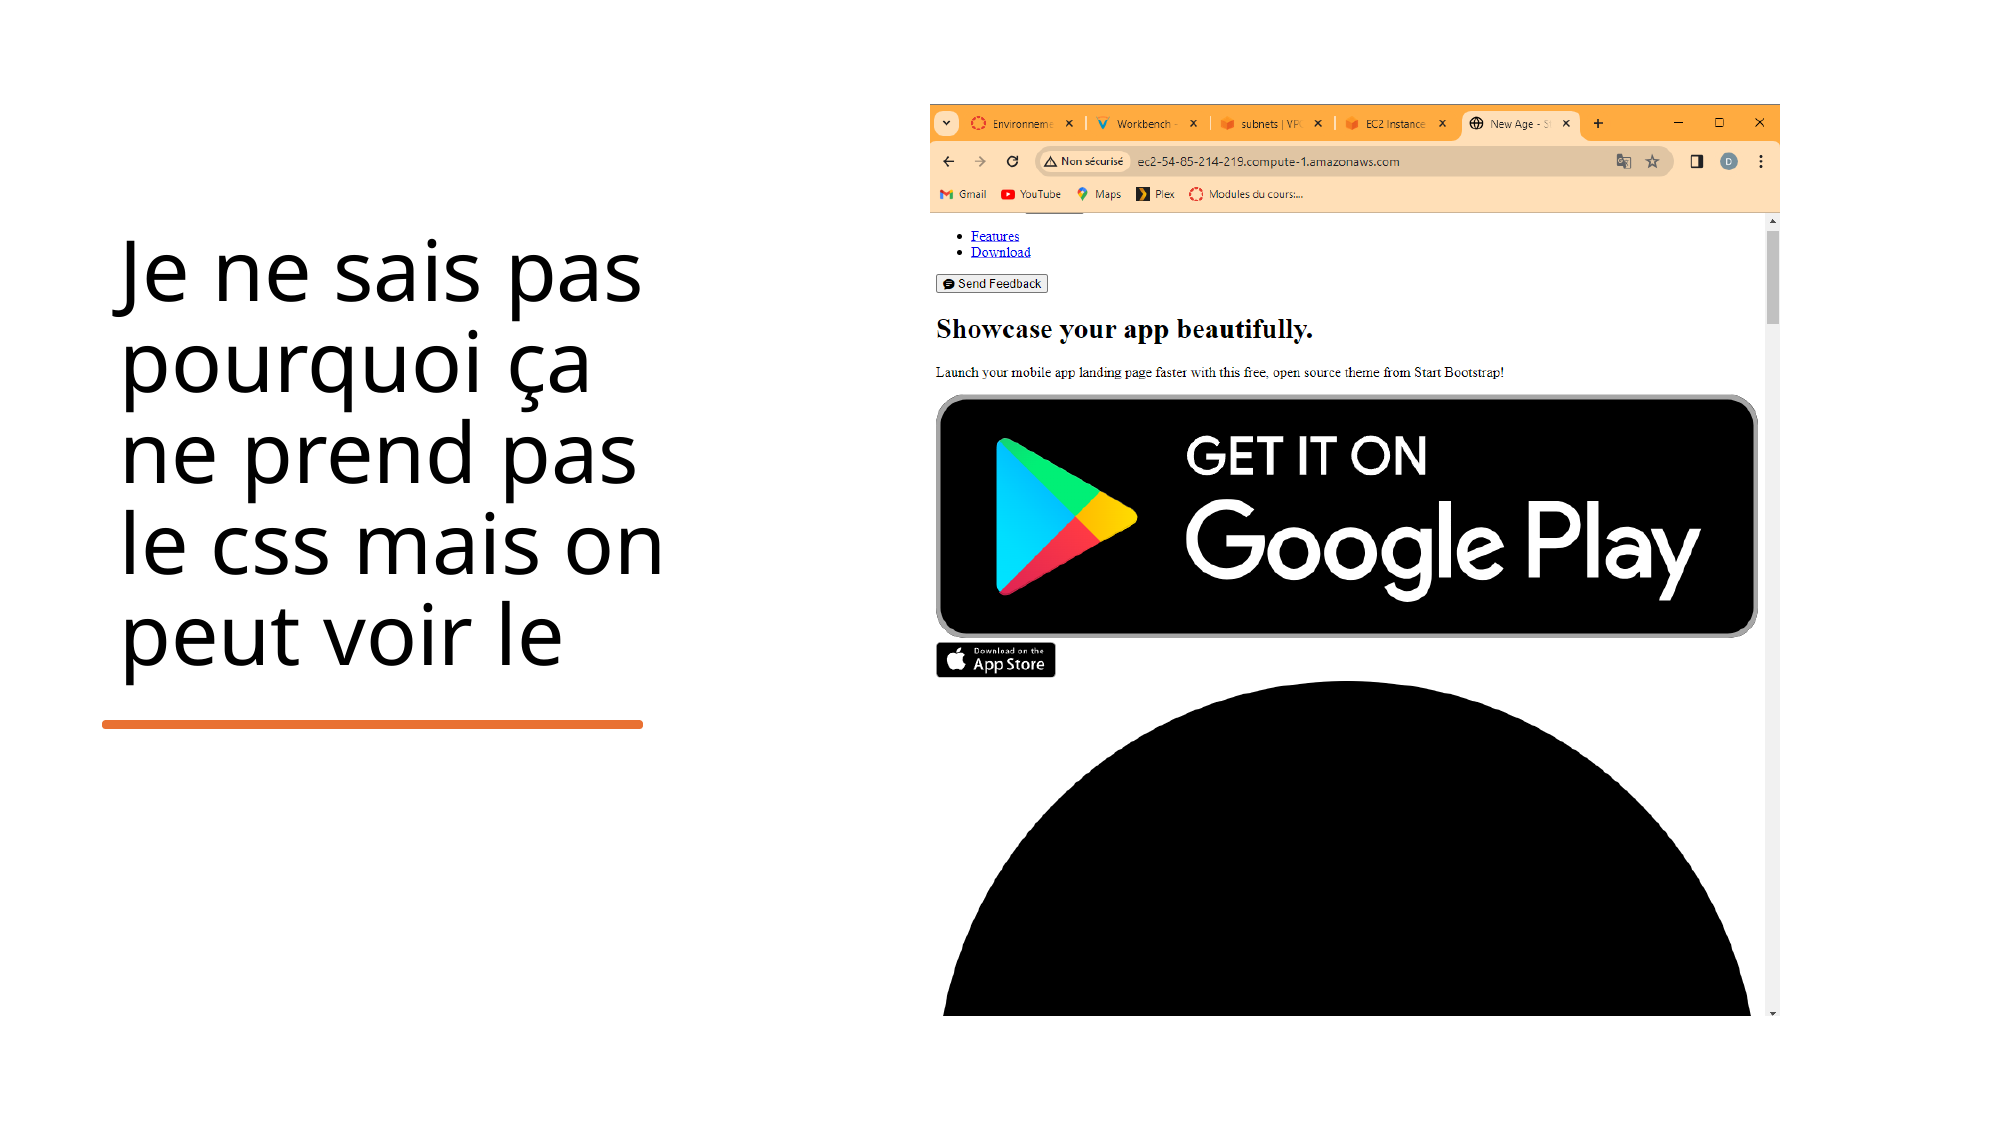

# Je ne sais pas pourquoi ça ne prend pas le css mais on peut voir le